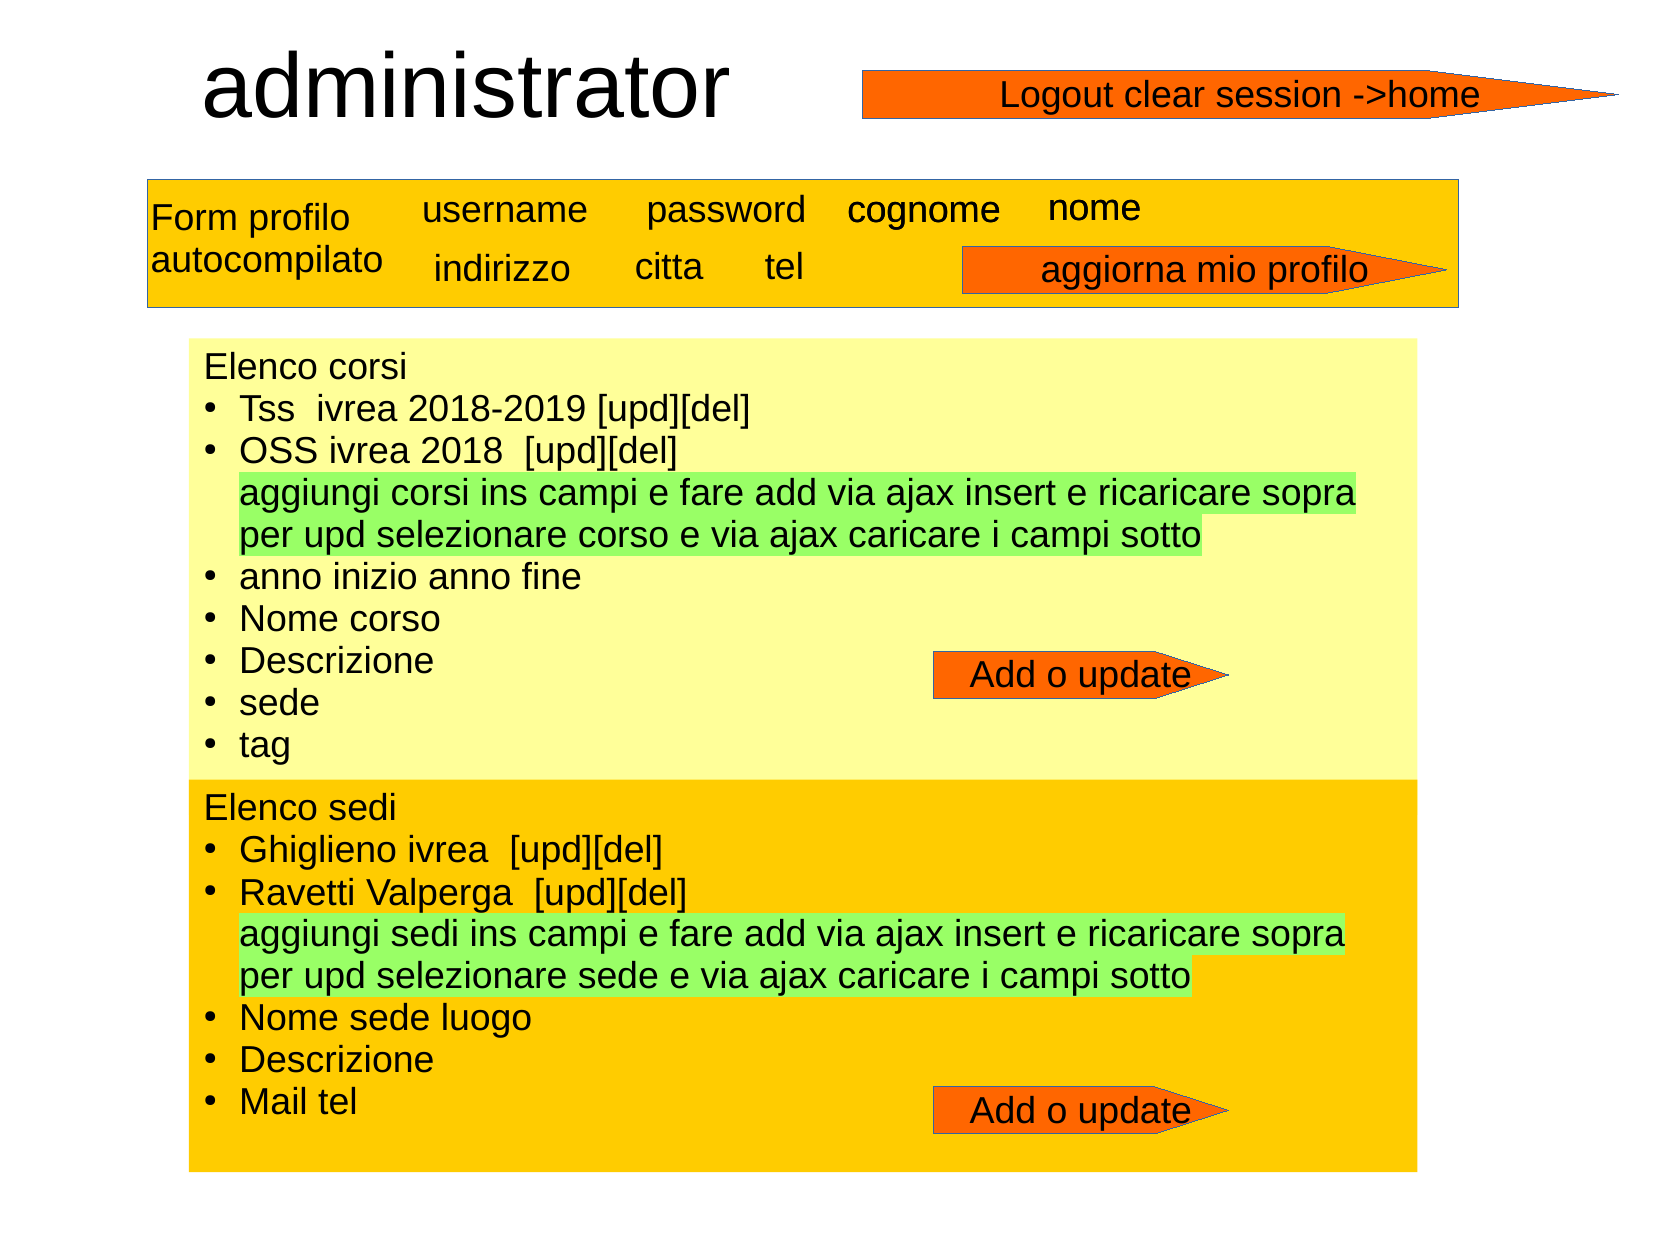

# administrator
Logout clear session ->home
nome
nome
username
password
cognome
cognome
Form profilo
autocompilato
Mario rossi
citta
tel
indirizzo
aggiorna mio profilo
Elenco corsi
Tss ivrea 2018-2019 [upd][del]
OSS ivrea 2018 [upd][del]
aggiungi corsi ins campi e fare add via ajax insert e ricaricare sopra per upd selezionare corso e via ajax caricare i campi sotto
anno inizio anno fine
Nome corso
Descrizione
sede
tag
Add o update
Elenco sedi
Ghiglieno ivrea [upd][del]
Ravetti Valperga [upd][del]
aggiungi sedi ins campi e fare add via ajax insert e ricaricare sopra per upd selezionare sede e via ajax caricare i campi sotto
Nome sede luogo
Descrizione
Mail tel
Add o update